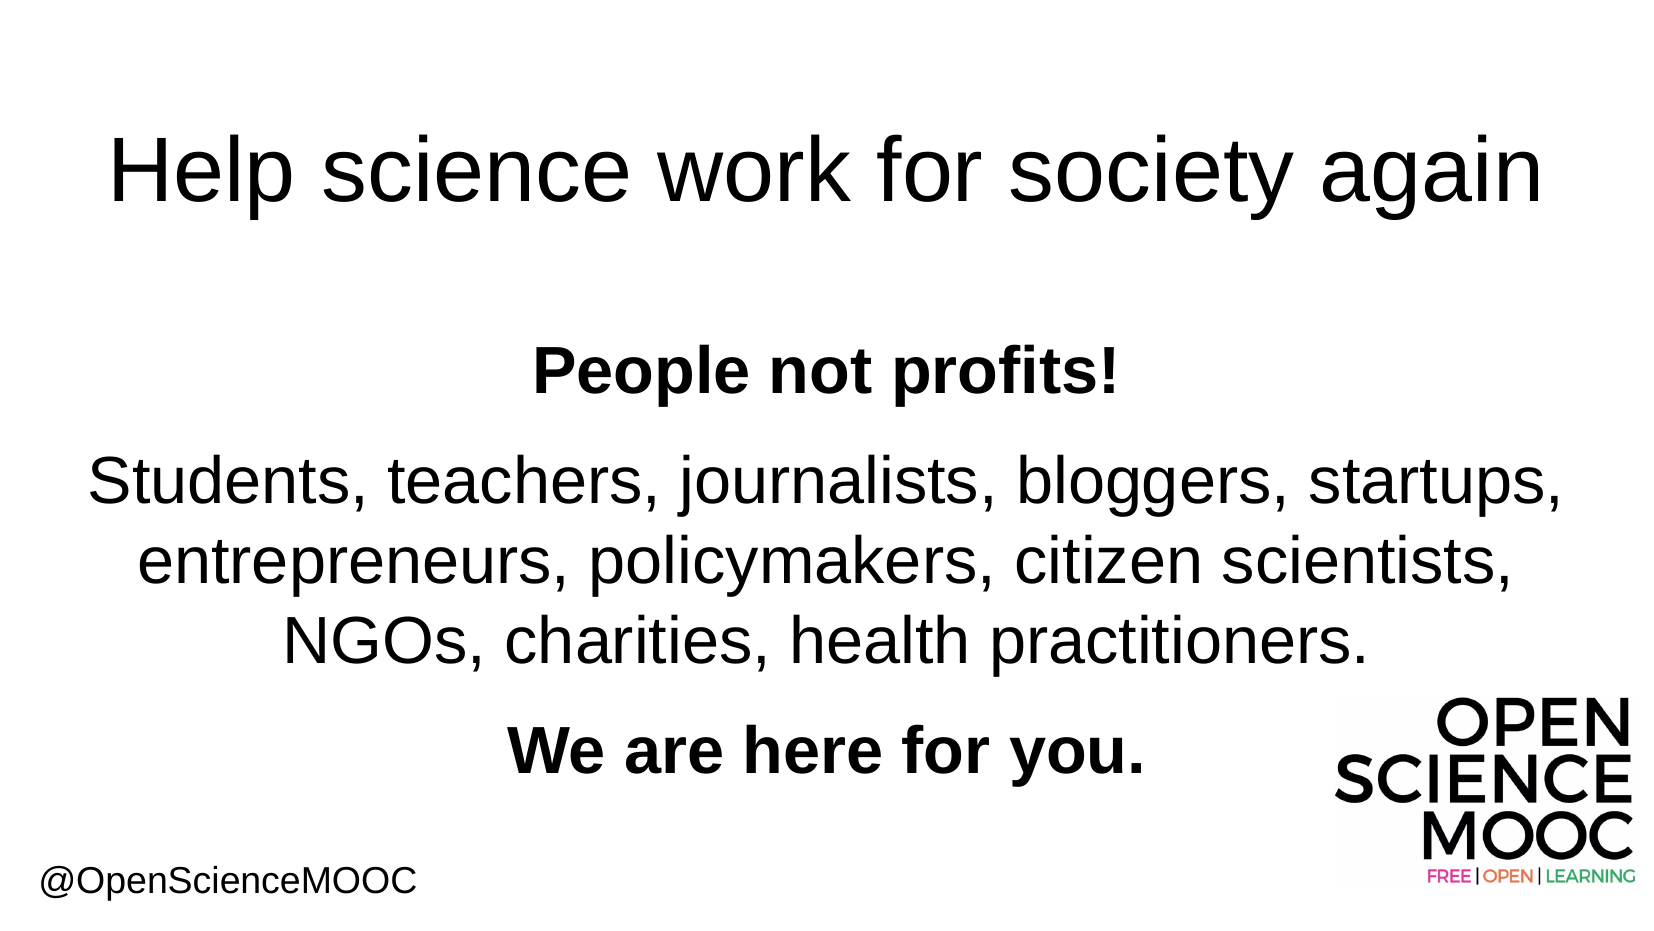

# Help science work for society again
People not profits!
Students, teachers, journalists, bloggers, startups, entrepreneurs, policymakers, citizen scientists, NGOs, charities, health practitioners.
We are here for you.
@OpenScienceMOOC